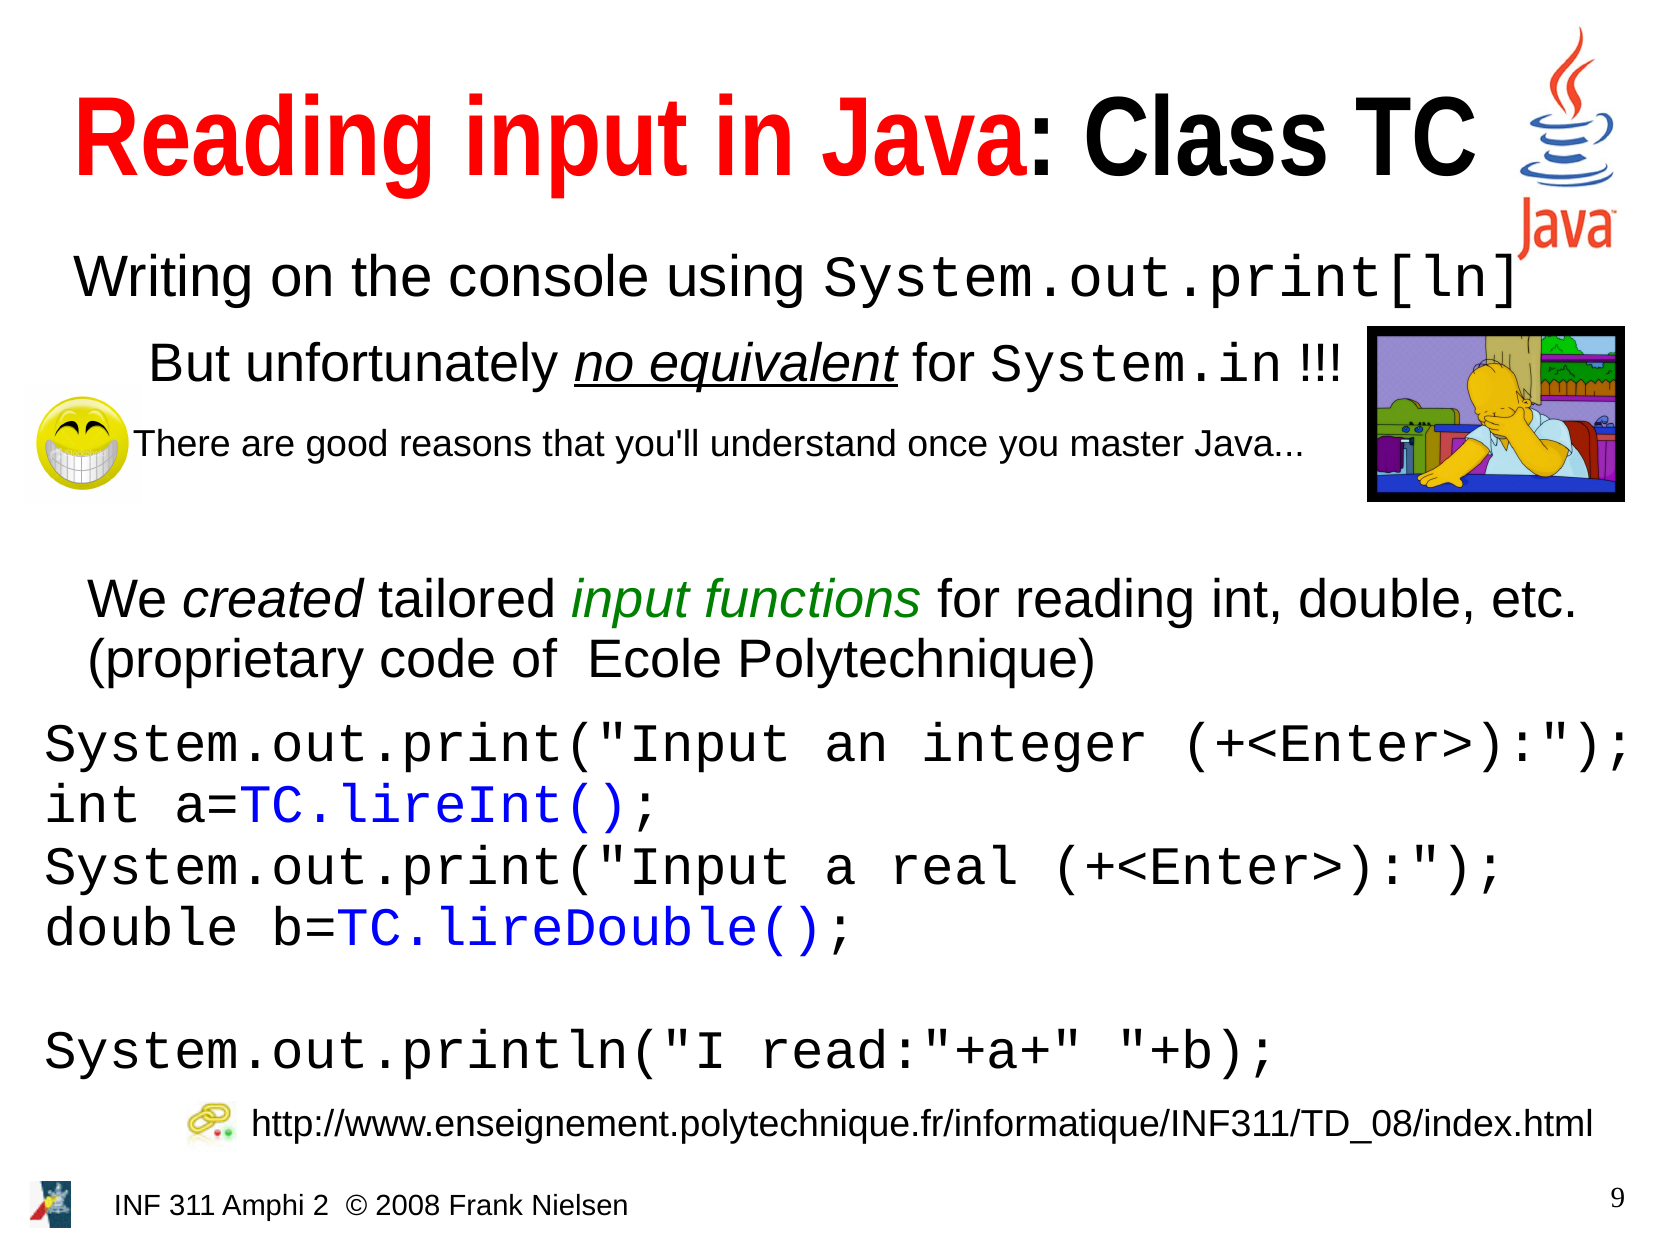

Reading input in Java: Class TC
Writing on the console using System.out.print[ln]
But unfortunately no equivalent for System.in !!!
There are good reasons that you'll understand once you master Java...
We created tailored input functions for reading int, double, etc.
(proprietary code of Ecole Polytechnique)
System.out.print("Input an integer (+<Enter>):");
int a=TC.lireInt();
System.out.print("Input a real (+<Enter>):");
double b=TC.lireDouble();
System.out.println("I read:"+a+" "+b);
http://www.enseignement.polytechnique.fr/informatique/INF311/TD_08/index.html